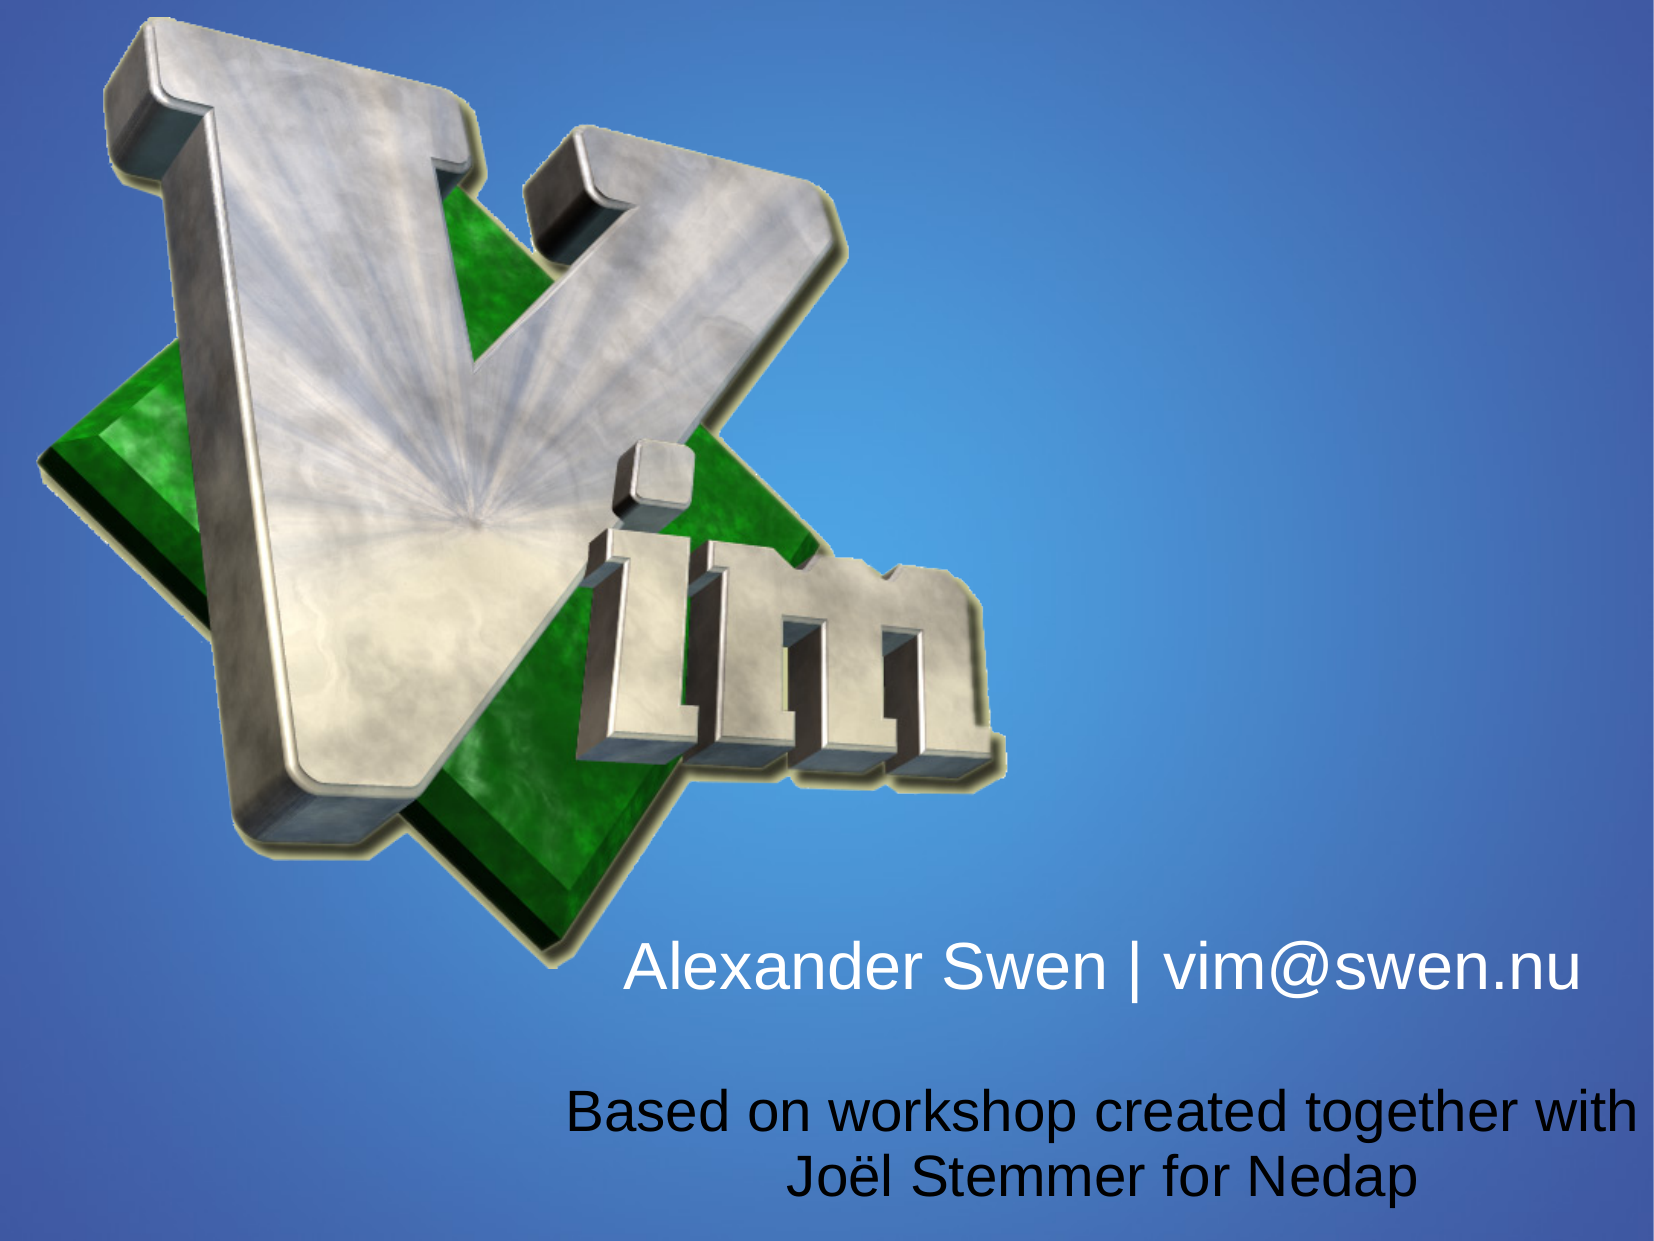

# Alexander Swen | vim@swen.nu
Based on workshop created together with Joël Stemmer for Nedap